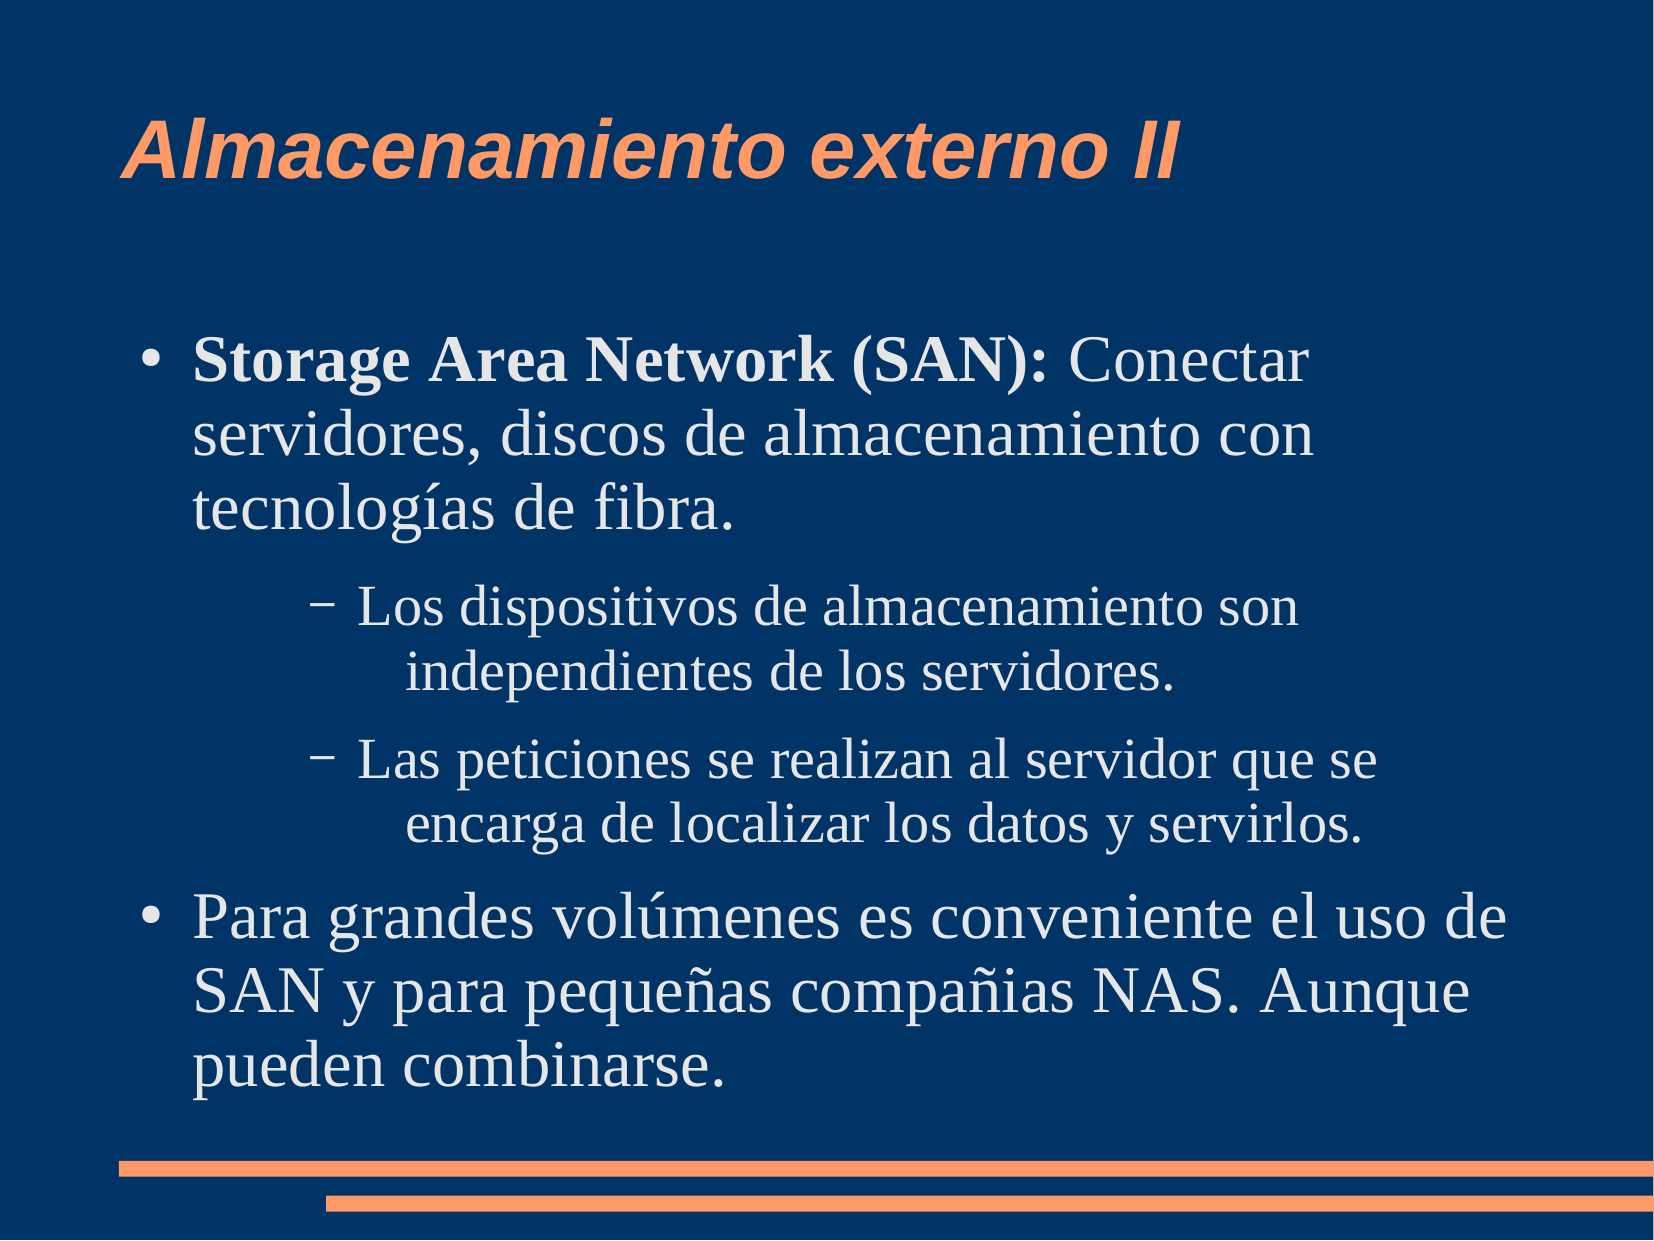

# Almacenamiento externo II
Storage Area Network (SAN): Conectar servidores, discos de almacenamiento con tecnologías de fibra.
Los dispositivos de almacenamiento son independientes de los servidores.
Las peticiones se realizan al servidor que se encarga de localizar los datos y servirlos.
Para grandes volúmenes es conveniente el uso de SAN y para pequeñas compañias NAS. Aunque pueden combinarse.